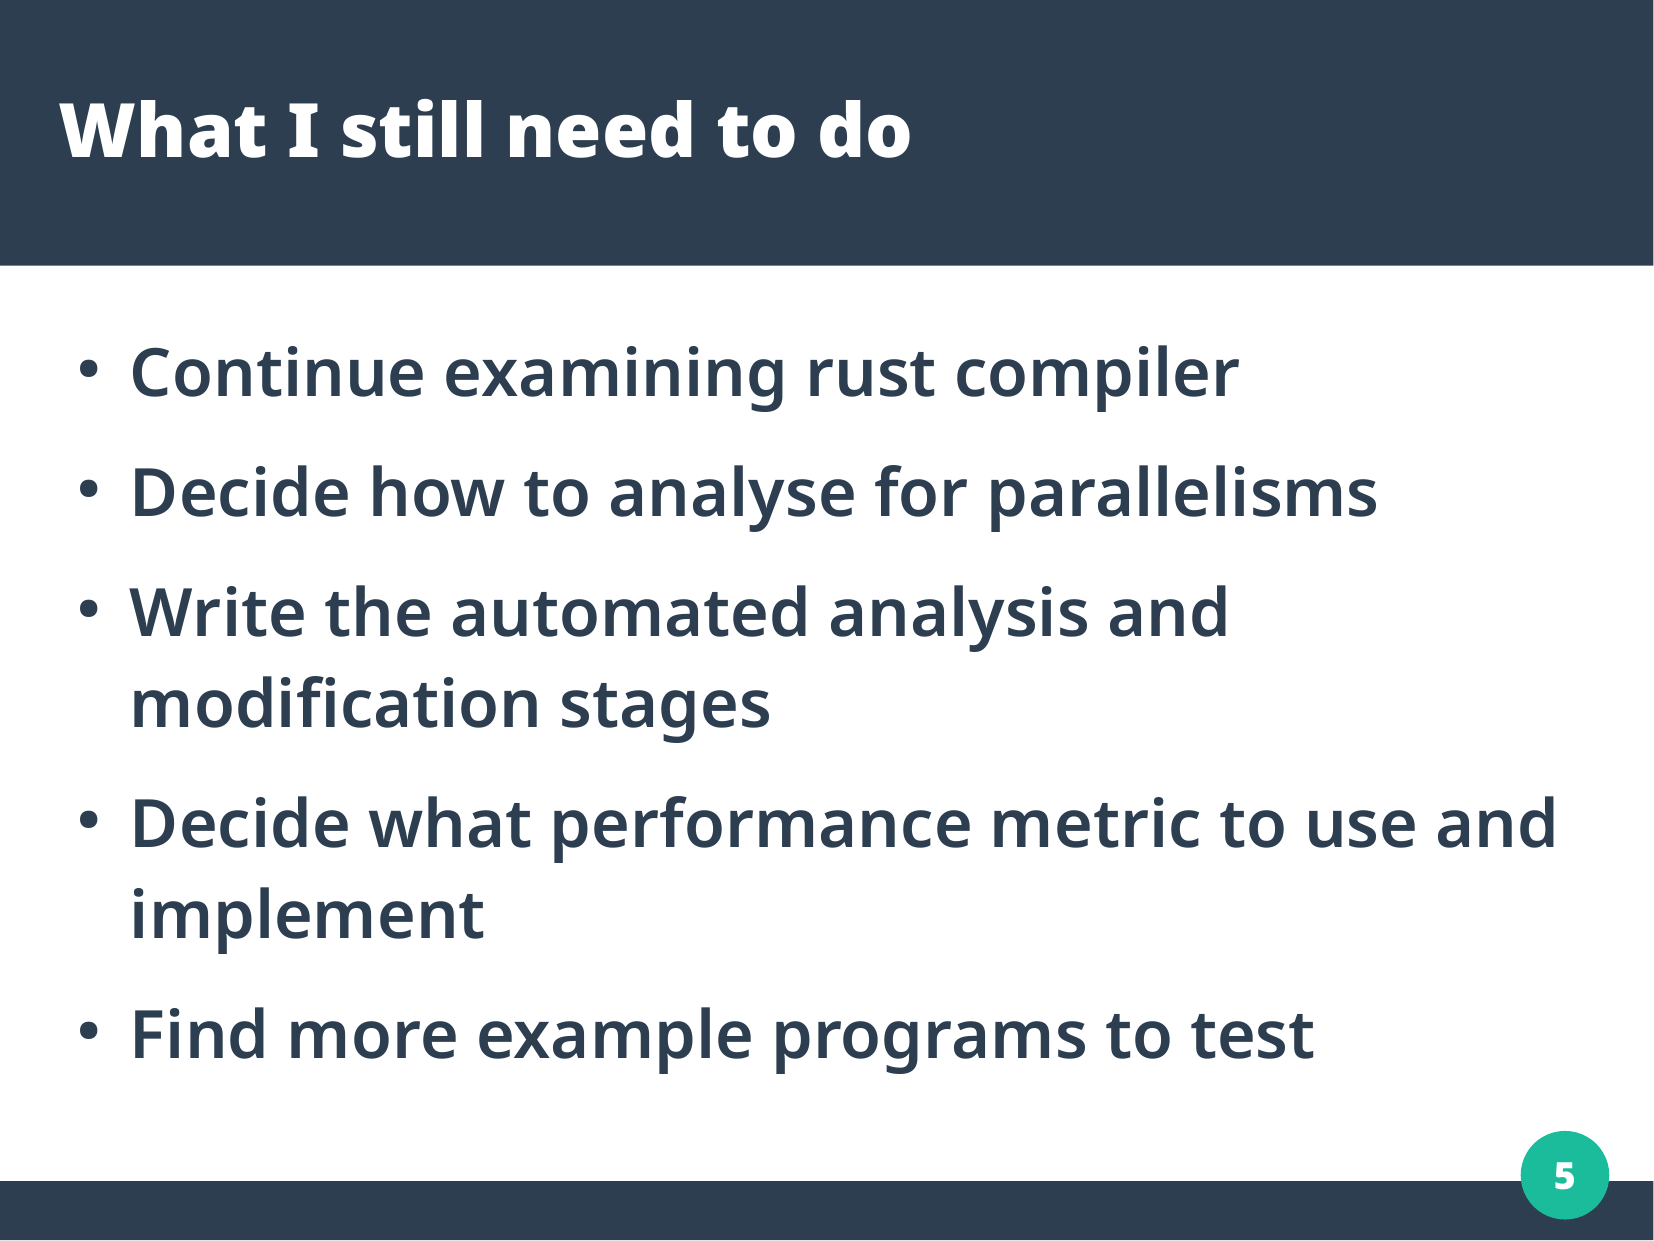

# What I still need to do
Continue examining rust compiler
Decide how to analyse for parallelisms
Write the automated analysis and modification stages
Decide what performance metric to use and implement
Find more example programs to test
5